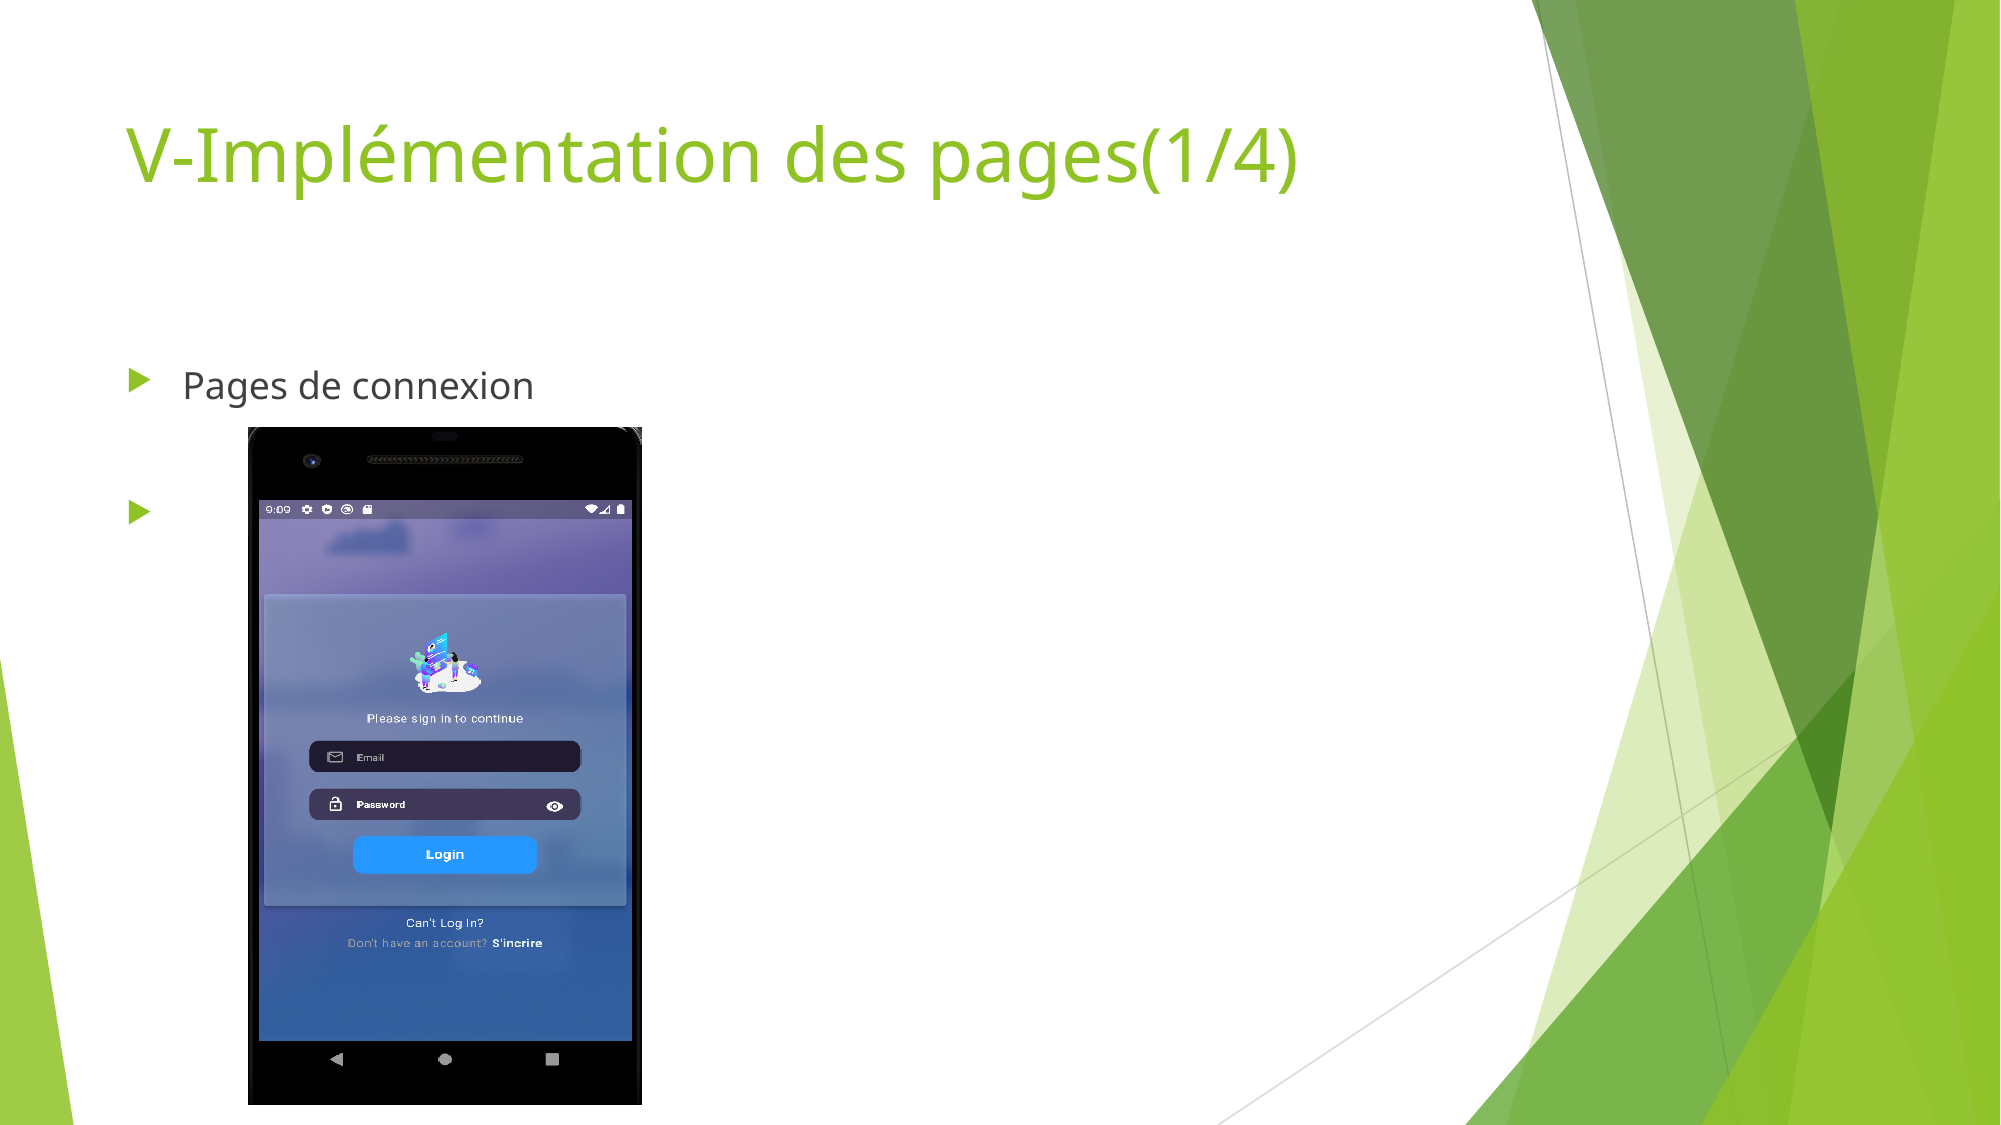

# V-Implémentation des pages(1/4)
Pages de connexion